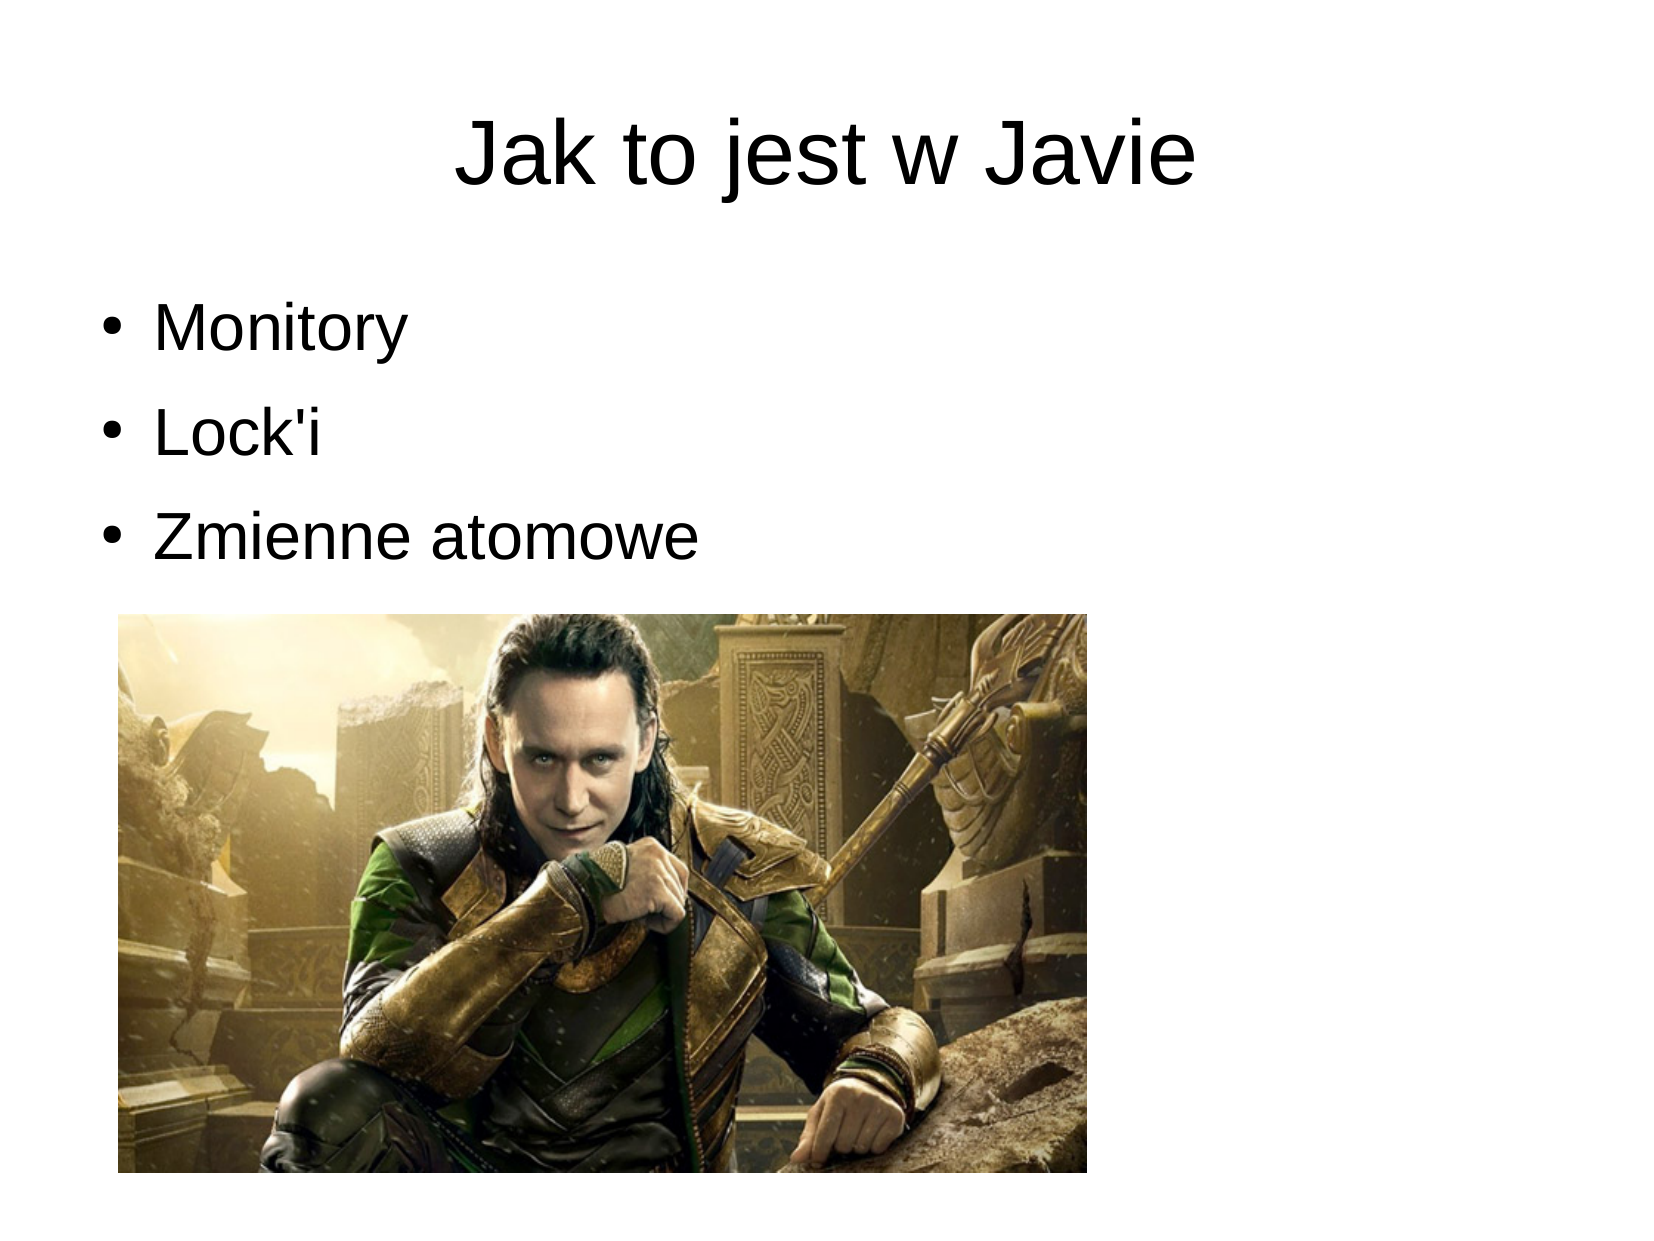

# Jak to jest w Javie
Monitory
Lock'i
Zmienne atomowe